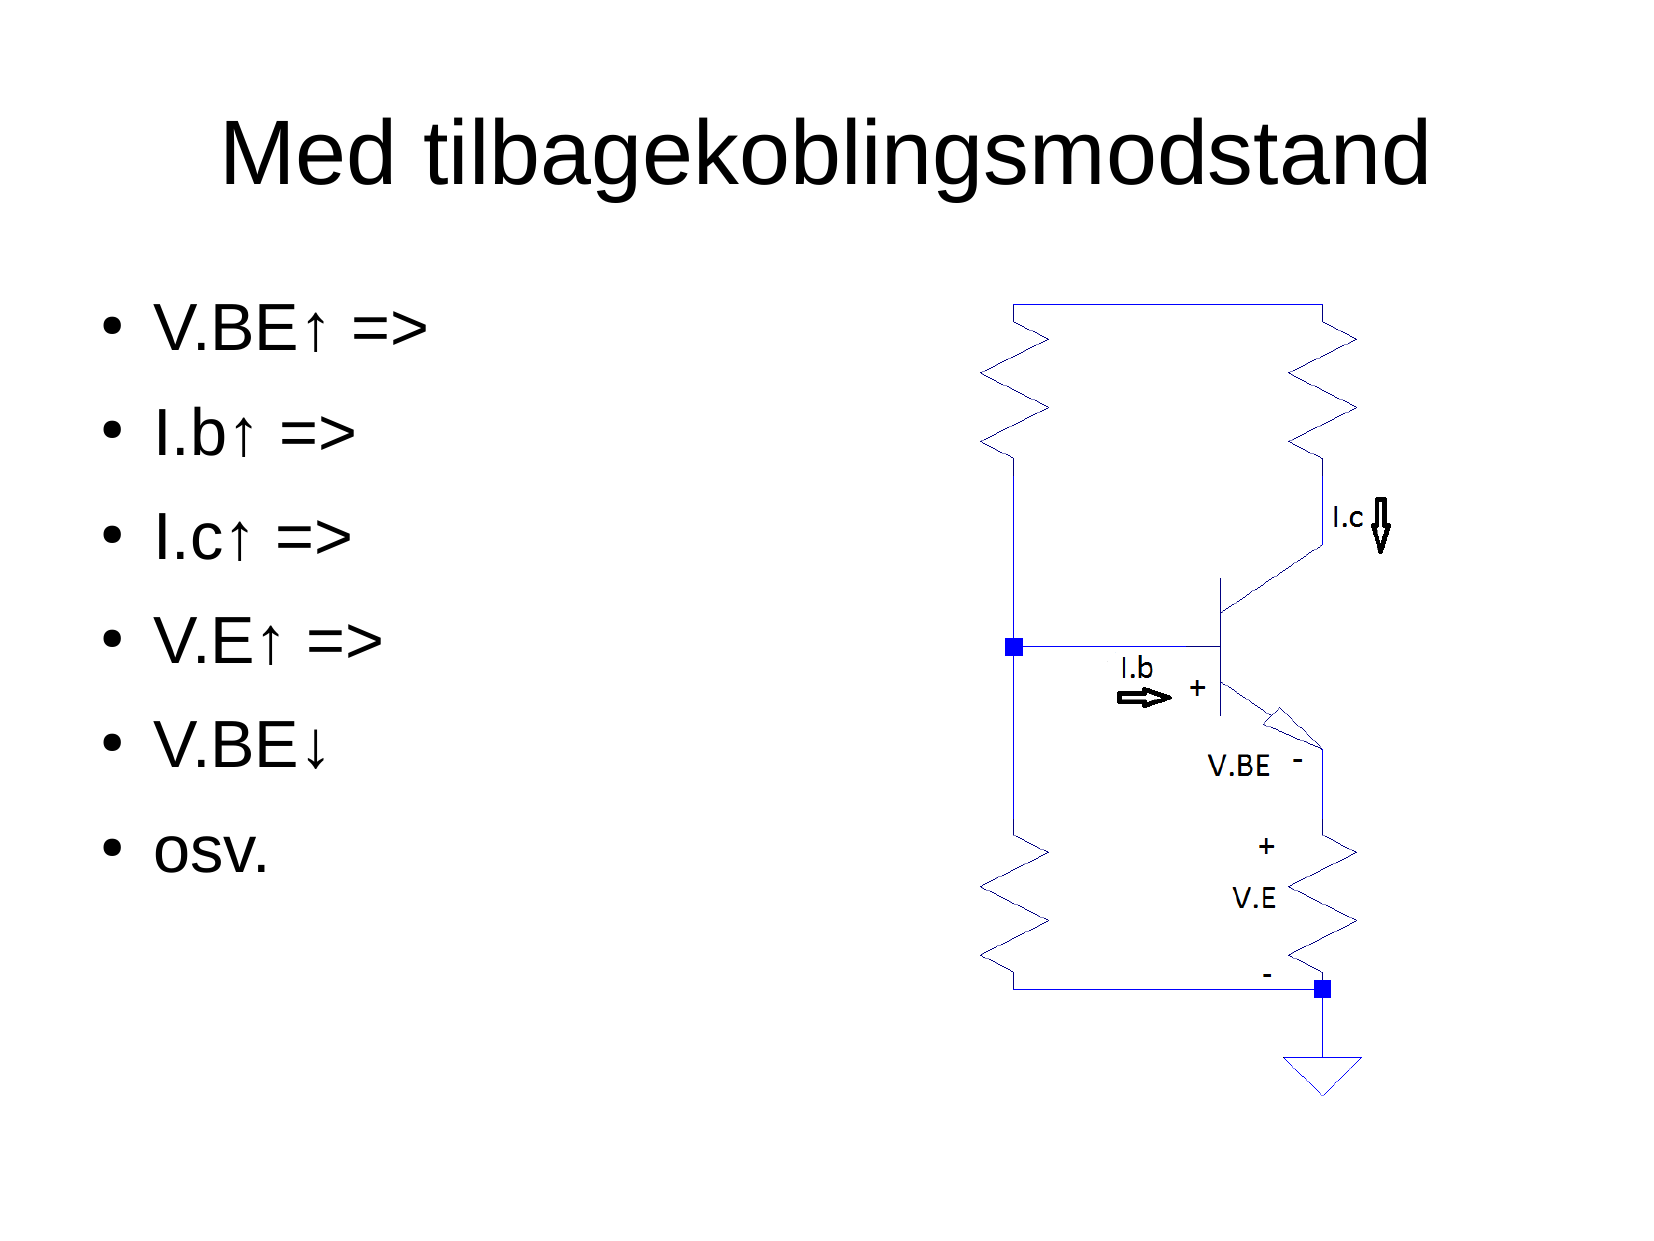

# Med tilbagekoblingsmodstand
V.BE↑ =>
I.b↑ =>
I.c↑ =>
V.E↑ =>
V.BE↓
osv.